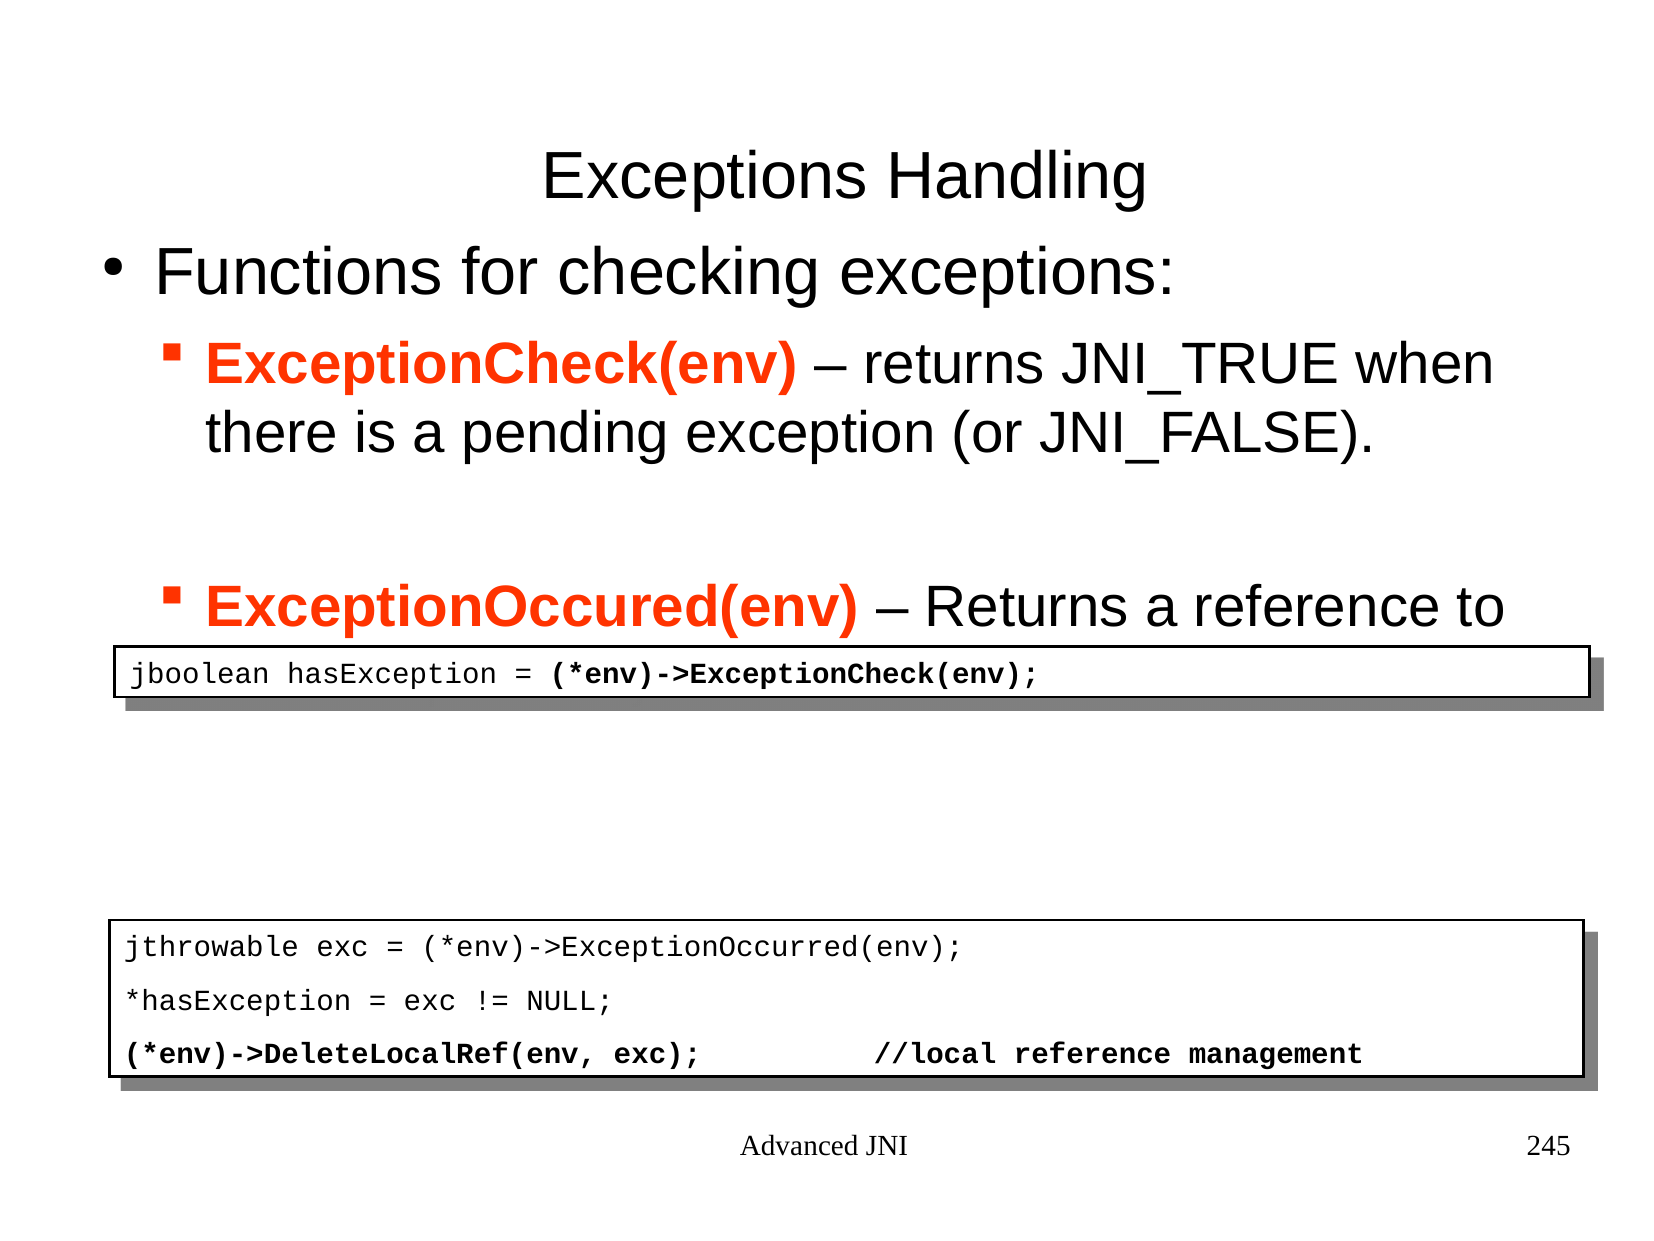

# Exceptions Handling
Functions for checking exceptions:
ExceptionCheck(env) – returns JNI_TRUE when there is a pending exception (or JNI_FALSE).
ExceptionOccured(env) – Returns a reference to the exception objec.t
jboolean hasException = (*env)->ExceptionCheck(env);
jthrowable exc = (*env)->ExceptionOccurred(env);
*hasException = exc != NULL;
(*env)->DeleteLocalRef(env, exc);		//local reference management
Advanced JNI
245